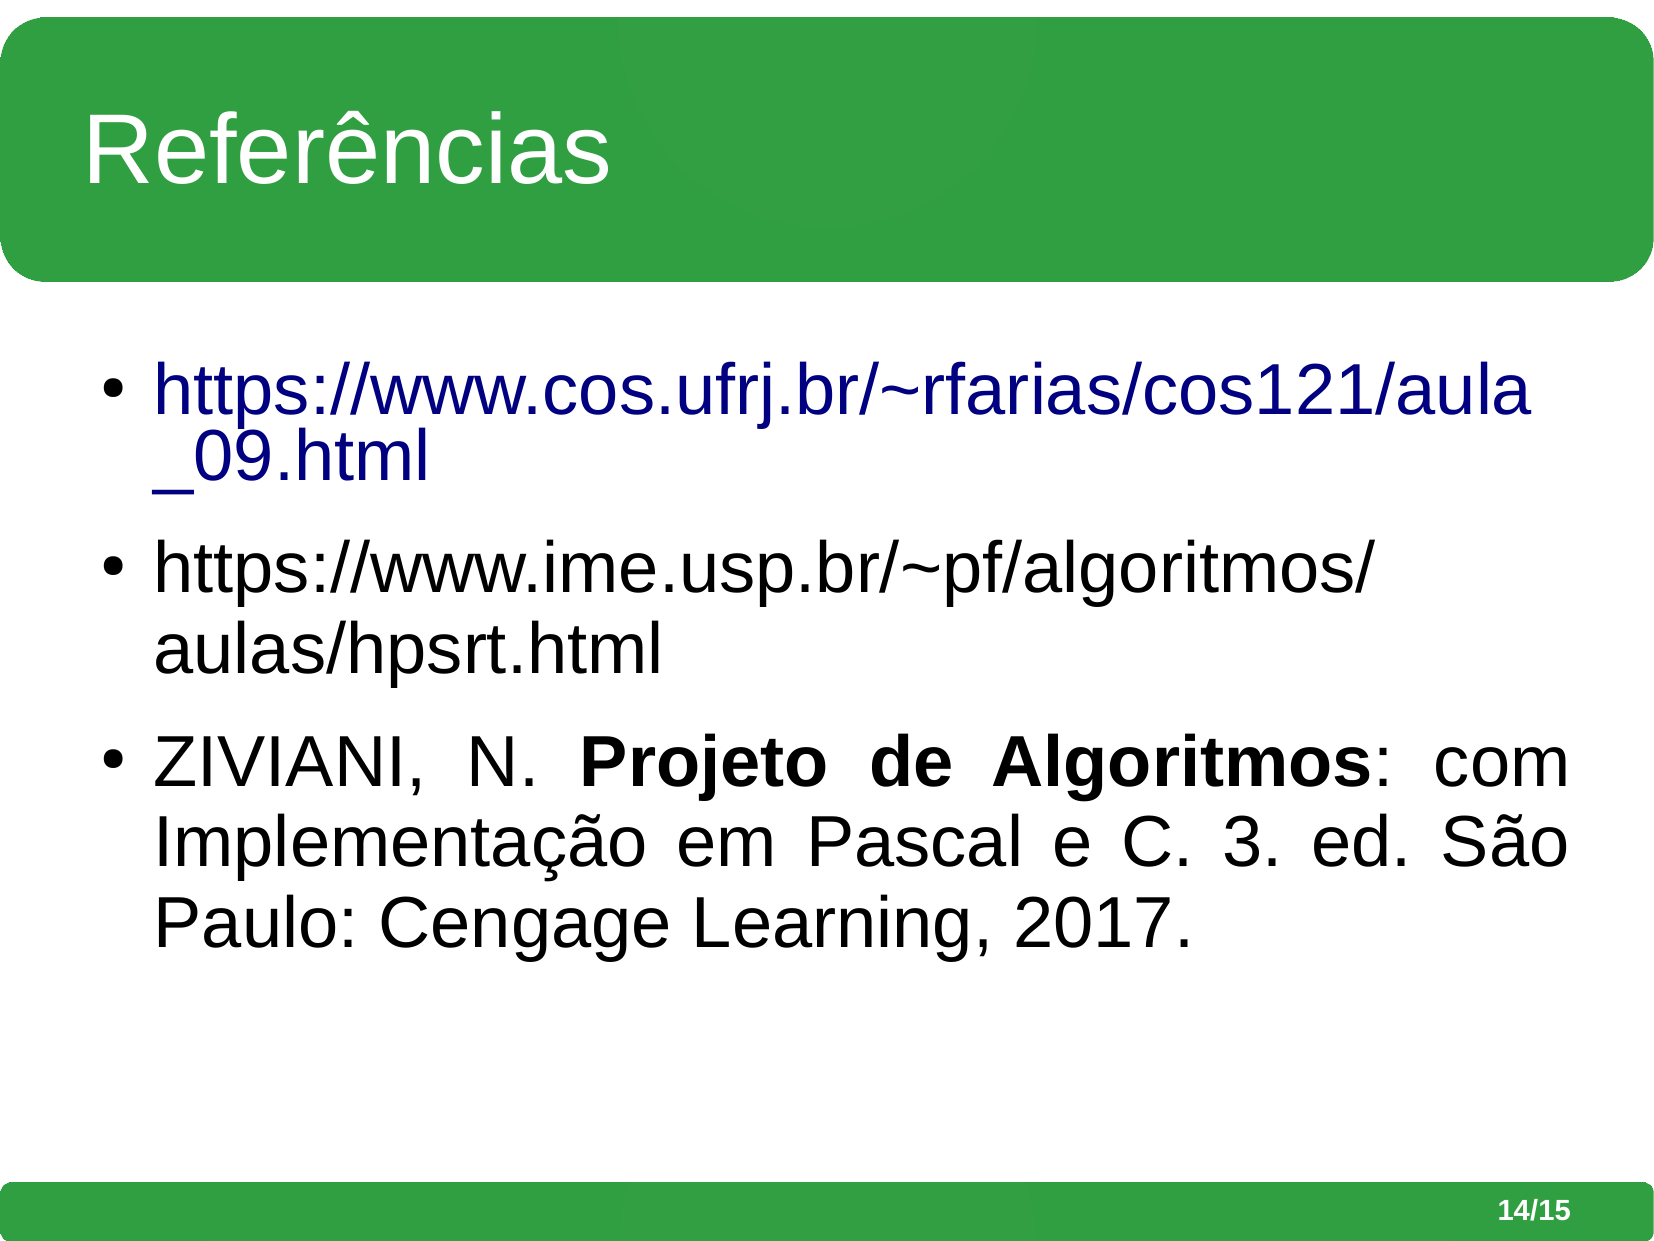

# Referências
https://www.cos.ufrj.br/~rfarias/cos121/aula_09.html
https://www.ime.usp.br/~pf/algoritmos/aulas/hpsrt.html
ZIVIANI, N. Projeto de Algoritmos: com Implementação em Pascal e C. 3. ed. São Paulo: Cengage Learning, 2017.
14